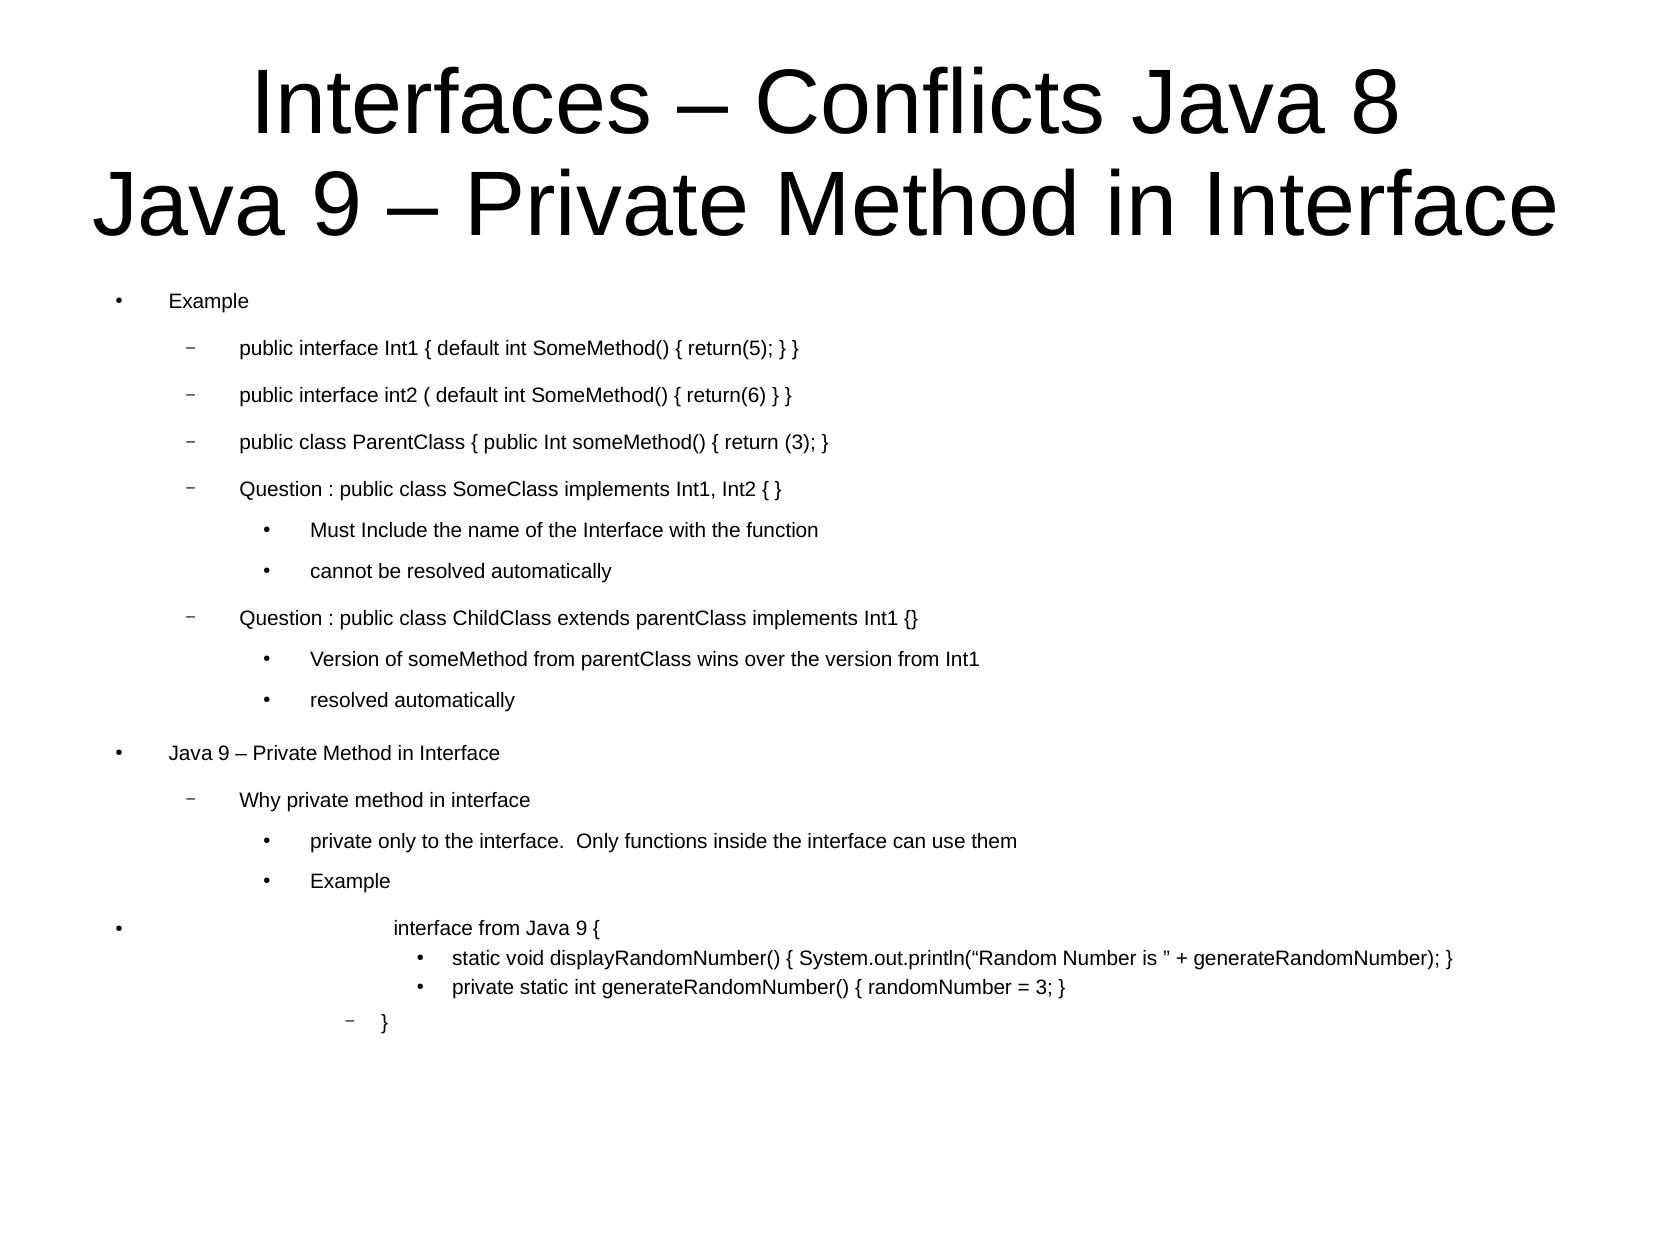

# Interfaces – Conflicts Java 8 Java 9 – Private Method in Interface
Example
public interface Int1 { default int SomeMethod() { return(5); } }
public interface int2 ( default int SomeMethod() { return(6) } }
public class ParentClass { public Int someMethod() { return (3); }
Question : public class SomeClass implements Int1, Int2 { }
Must Include the name of the Interface with the function
cannot be resolved automatically
Question : public class ChildClass extends parentClass implements Int1 {}
Version of someMethod from parentClass wins over the version from Int1
resolved automatically
Java 9 – Private Method in Interface
Why private method in interface
private only to the interface. Only functions inside the interface can use them
Example
			interface from Java 9 {
static void displayRandomNumber() { System.out.println(“Random Number is ” + generateRandomNumber); }
private static int generateRandomNumber() { randomNumber = 3; }
}